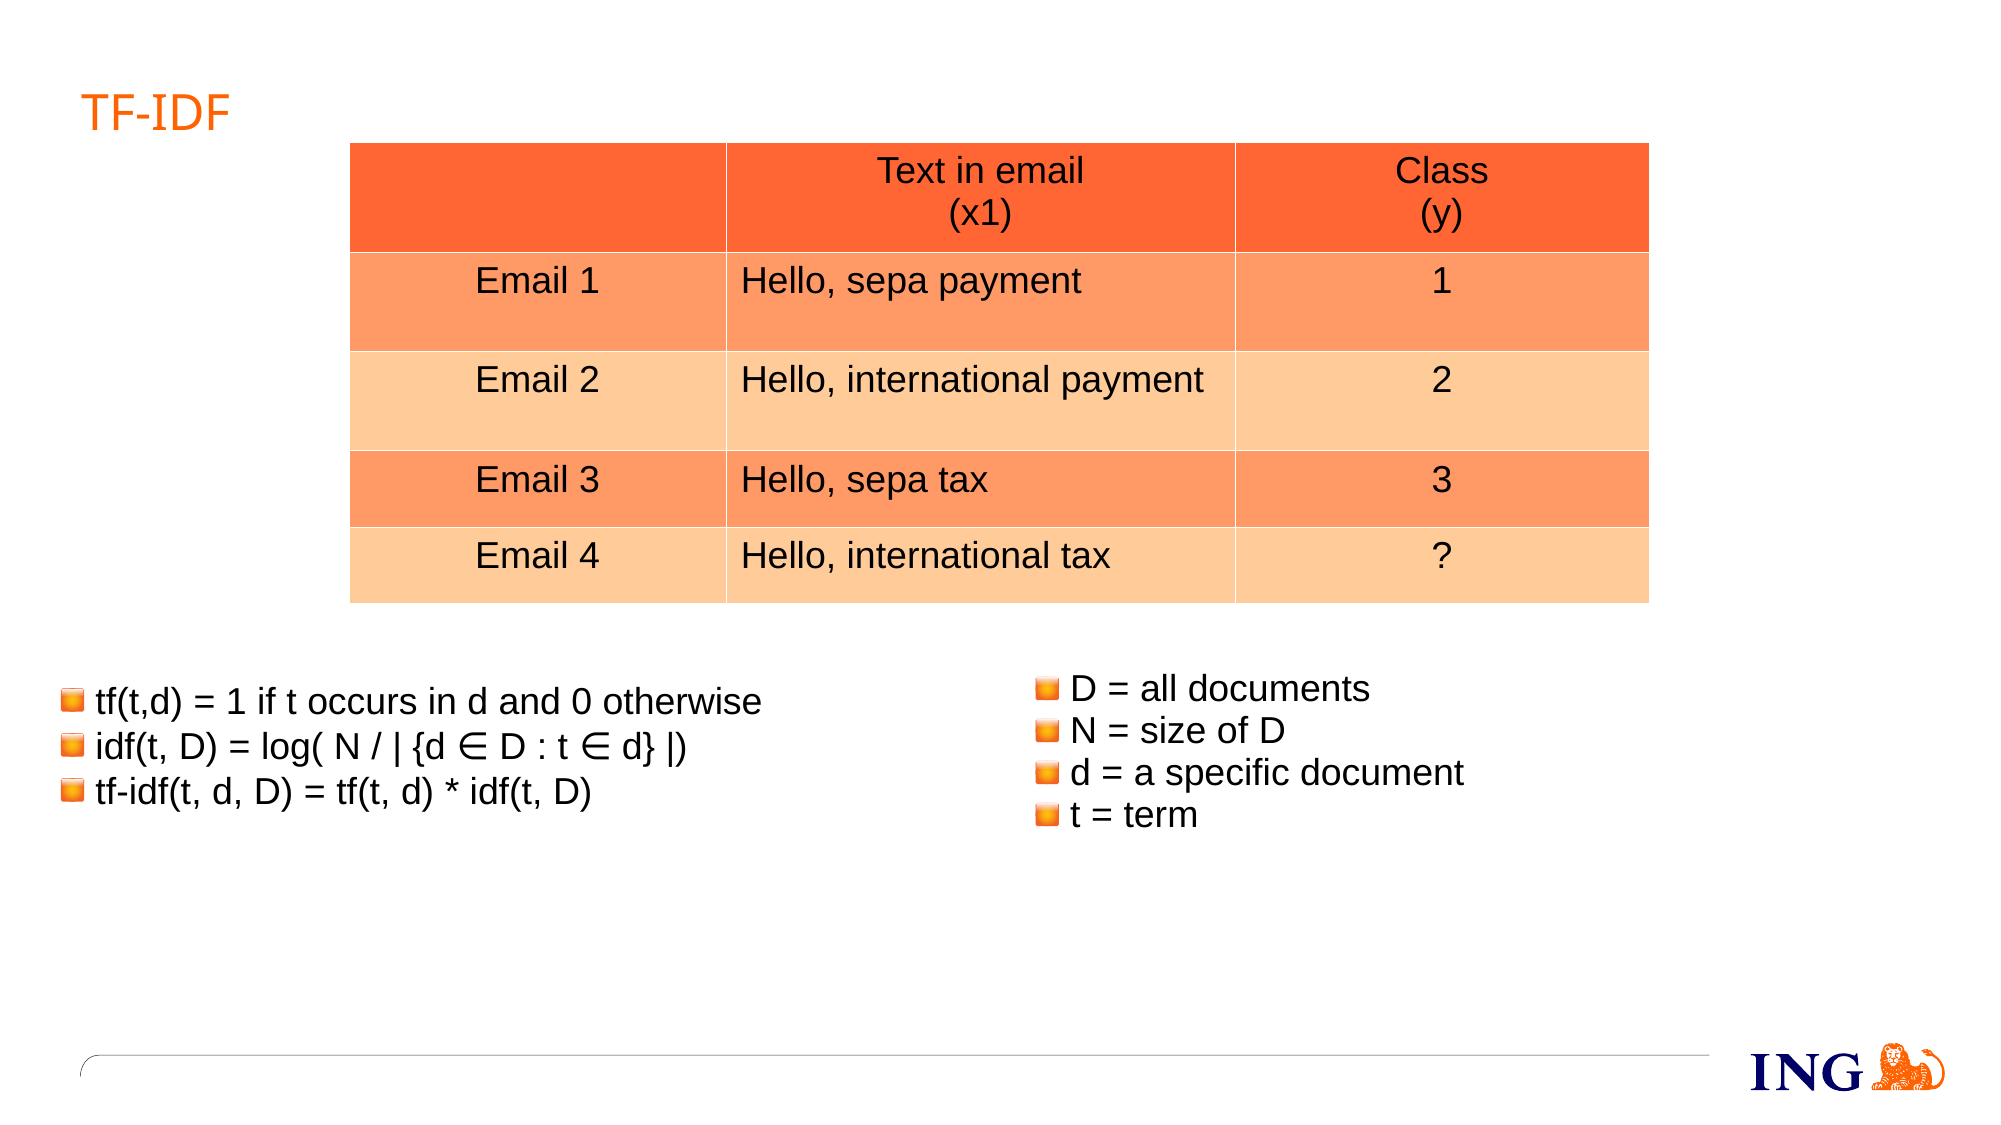

TF-IDF
| | Text in email (x1) | Class (y) |
| --- | --- | --- |
| Email 1 | Hello, sepa payment | 1 |
| Email 2 | Hello, international payment | 2 |
| Email 3 | Hello, sepa tax | 3 |
| Email 4 | Hello, international tax | ? |
D = all documents
N = size of D
d = a specific document
t = term
tf(t,d) = 1 if t occurs in d and 0 otherwise
idf(t, D) = log( N / | {d ∈ D : t ∈ d} |)
tf-idf(t, d, D) = tf(t, d) * idf(t, D)